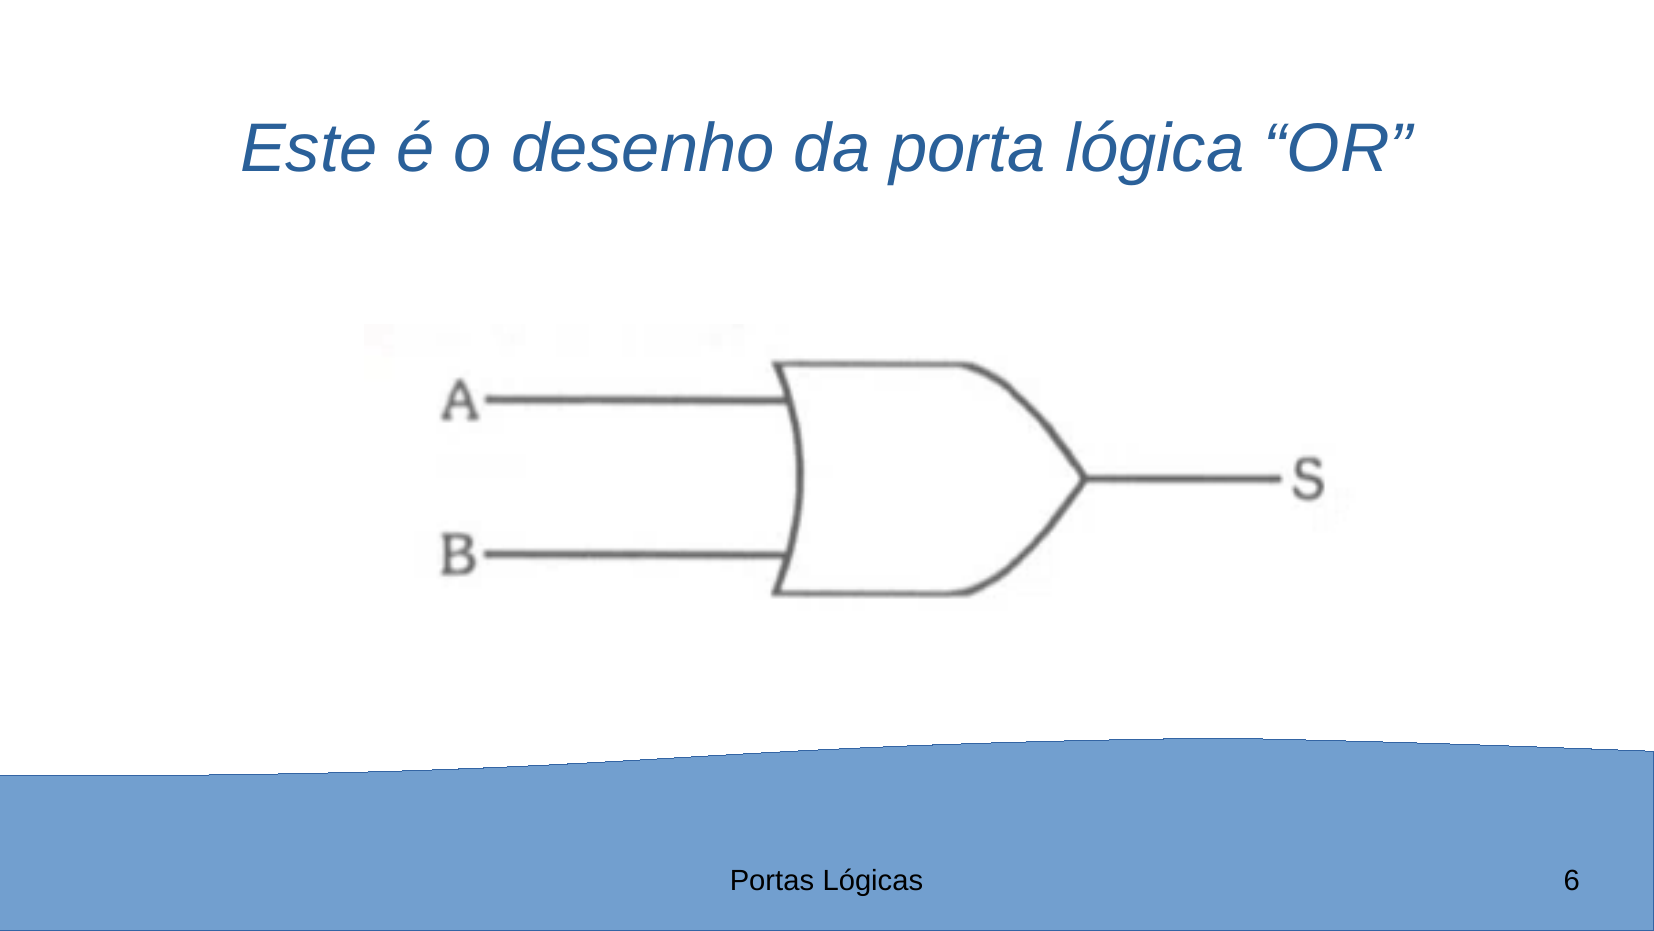

# Este é o desenho da porta lógica “OR”